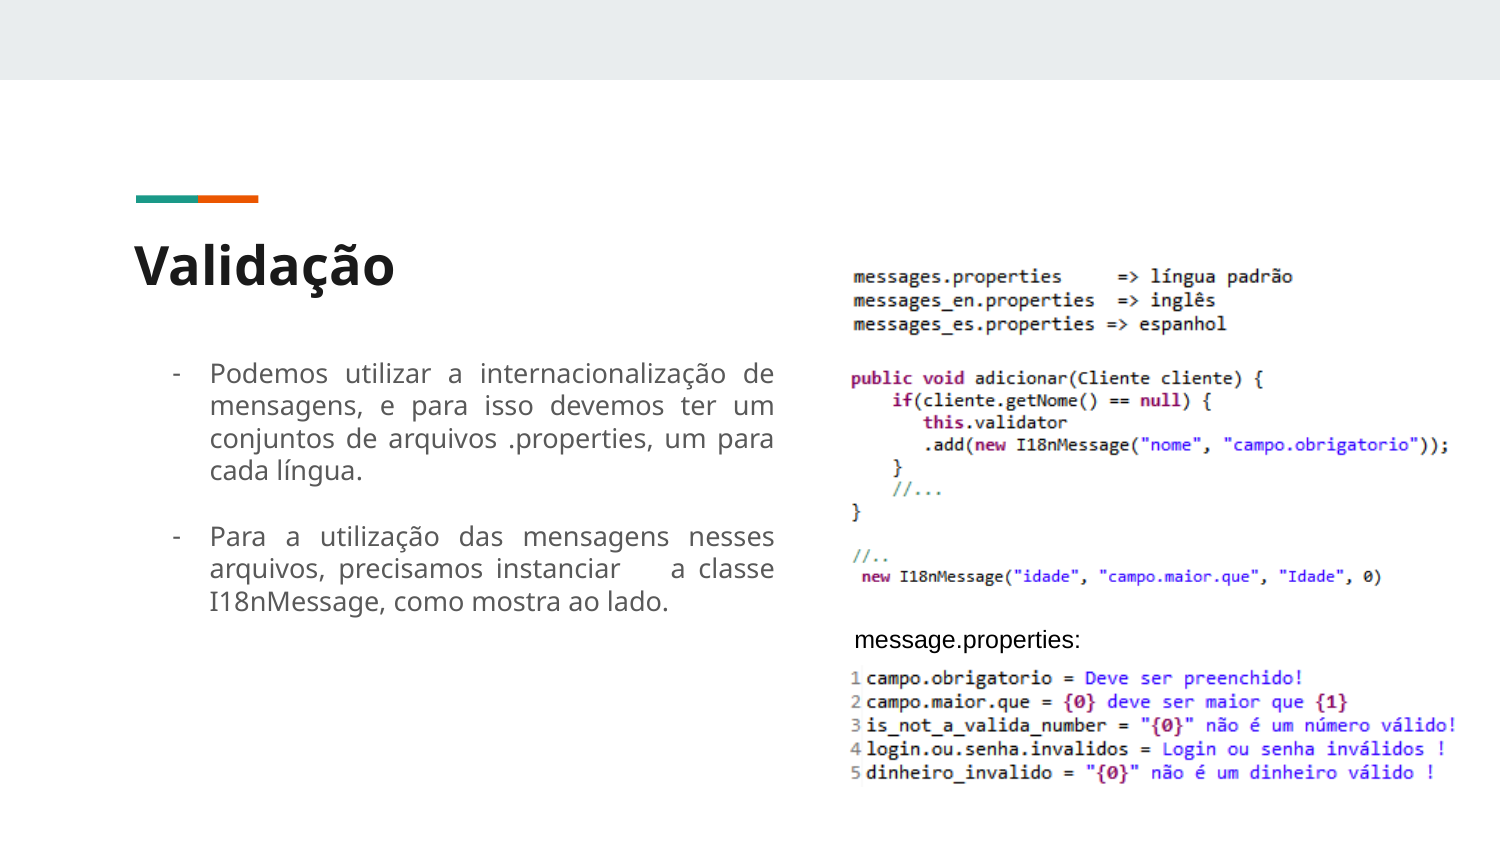

# Validação
Podemos utilizar a internacionalização de mensagens, e para isso devemos ter um conjuntos de arquivos .properties, um para cada língua.
Para a utilização das mensagens nesses arquivos, precisamos instanciar	a classe I18nMessage, como mostra ao lado.
message.properties: